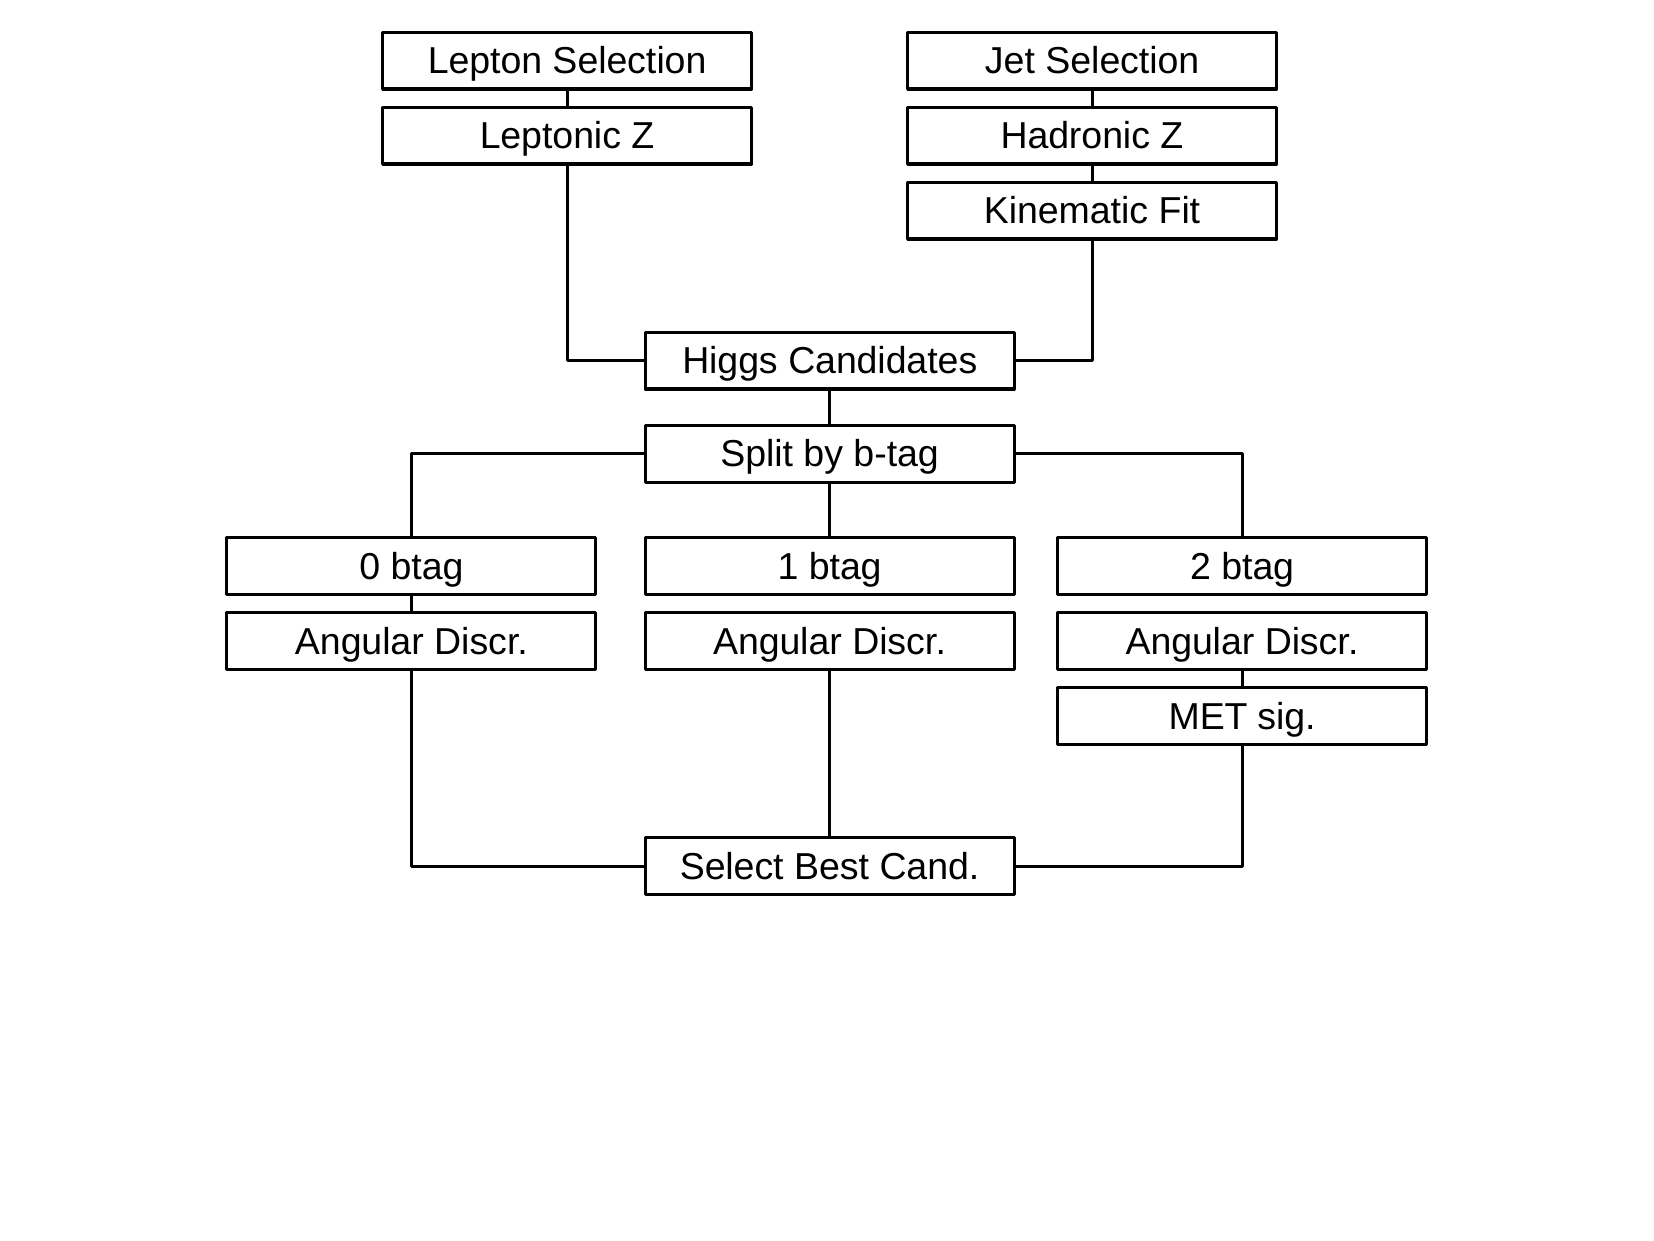

Lepton Selection
Jet Selection
Leptonic Z
Hadronic Z
Kinematic Fit
Higgs Candidates
Split by b-tag
0 btag
1 btag
2 btag
Angular Discr.
Angular Discr.
Angular Discr.
MET sig.
Select Best Cand.